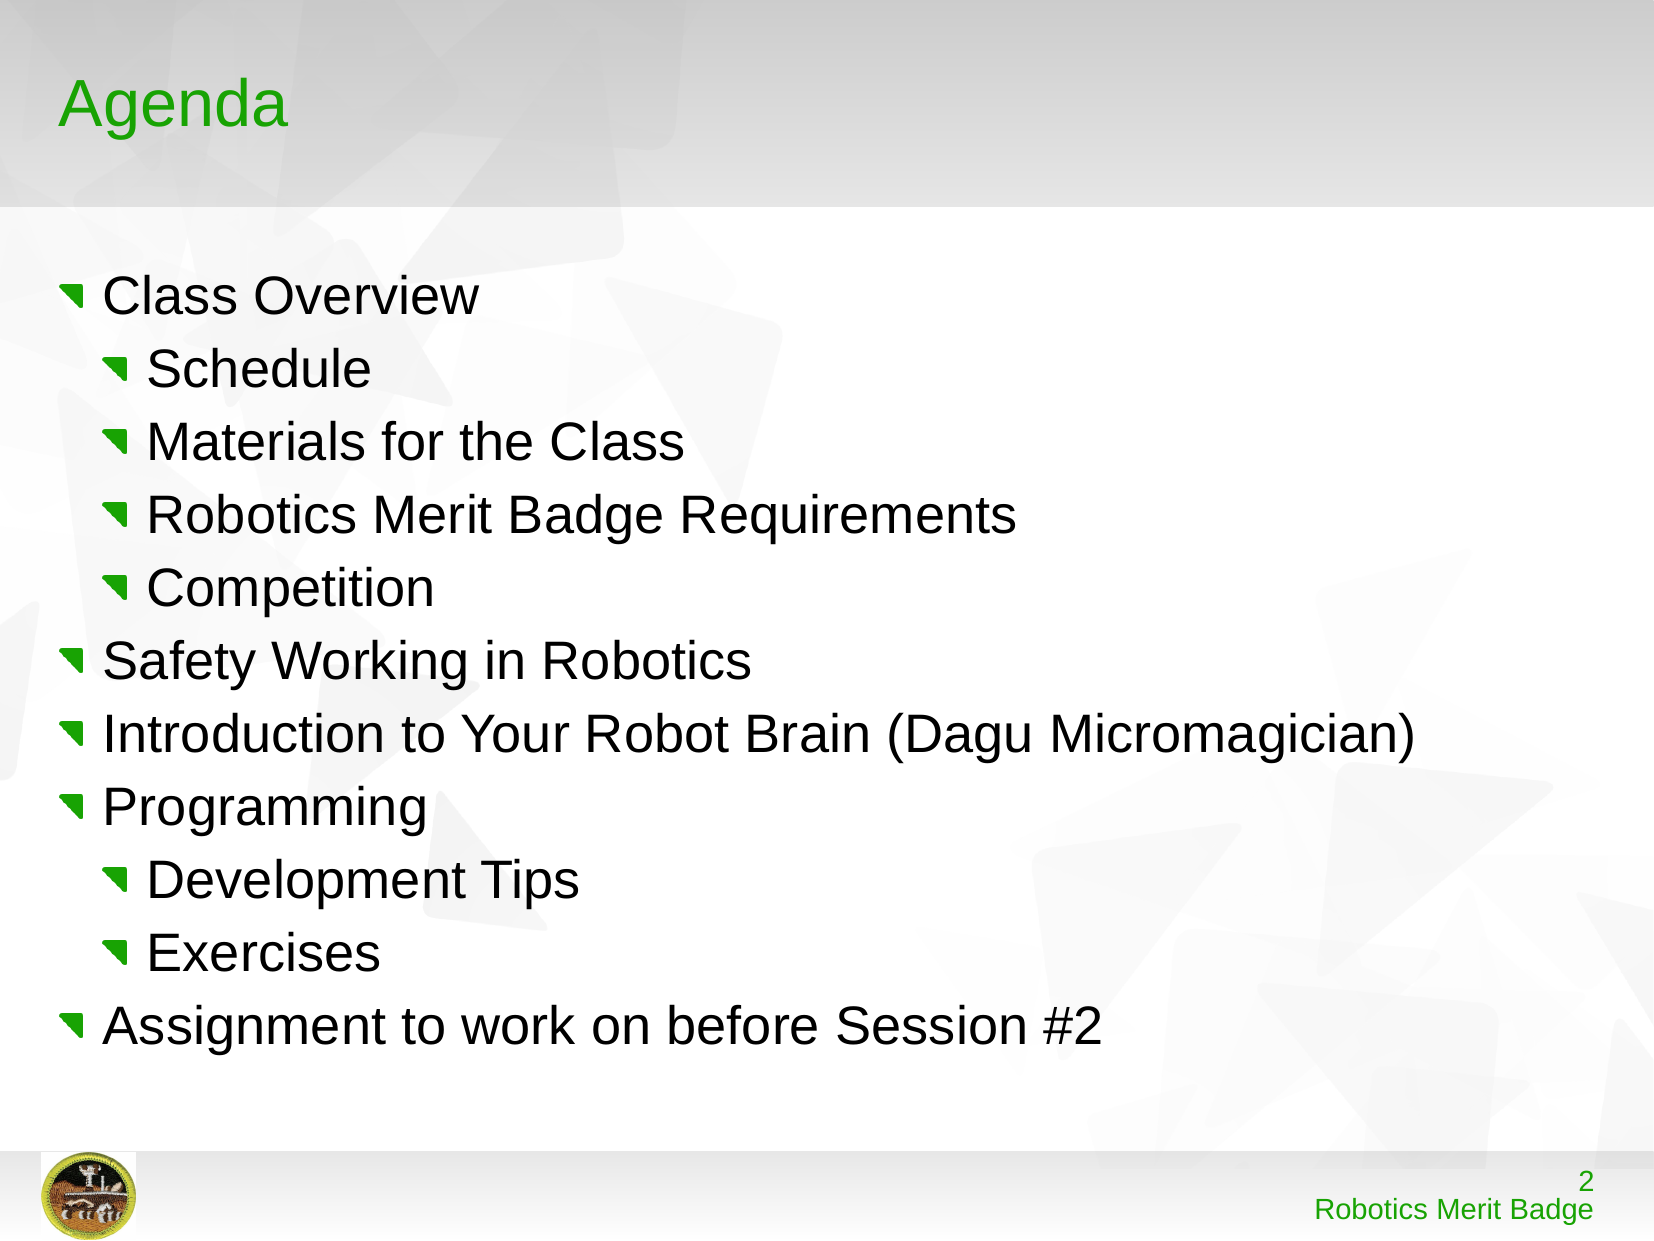

# Agenda
Class Overview
Schedule
Materials for the Class
Robotics Merit Badge Requirements
Competition
Safety Working in Robotics
Introduction to Your Robot Brain (Dagu Micromagician)
Programming
Development Tips
Exercises
Assignment to work on before Session #2
2
Robotics Merit Badge